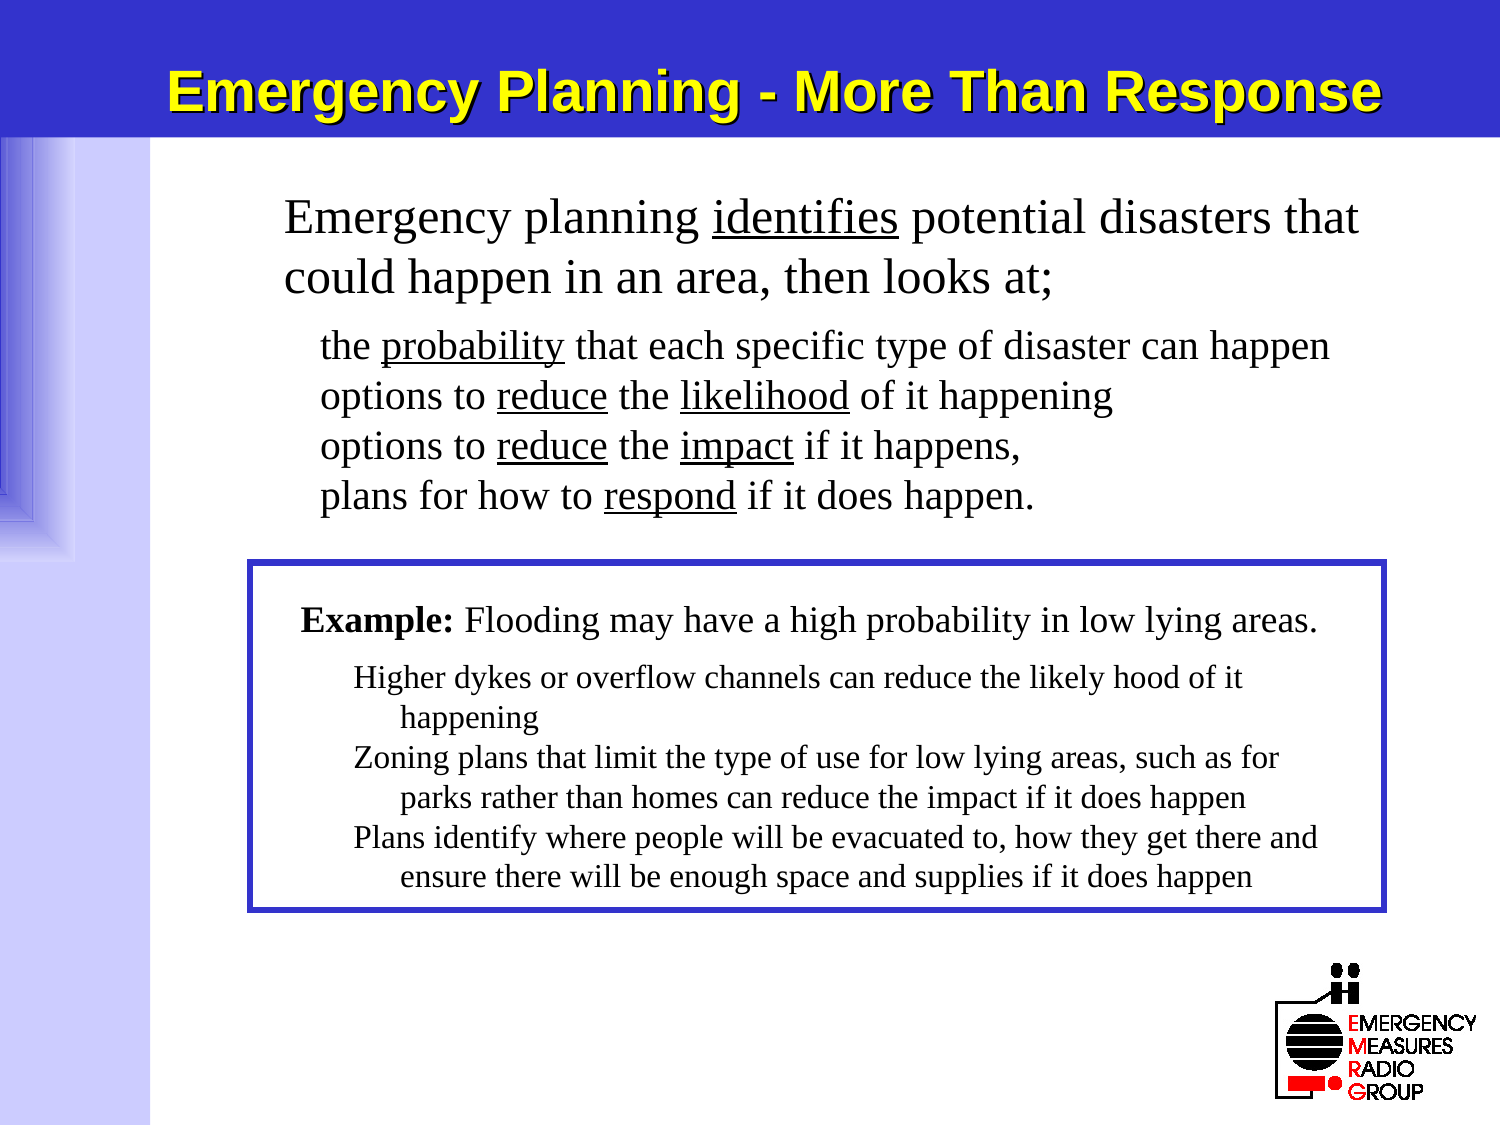

Emergency Planning - More Than Response
Emergency planning identifies potential disasters that could happen in an area, then looks at;
the probability that each specific type of disaster can happen
options to reduce the likelihood of it happening
options to reduce the impact if it happens,
plans for how to respond if it does happen.
Example: Flooding may have a high probability in low lying areas.
Higher dykes or overflow channels can reduce the likely hood of it happening
Zoning plans that limit the type of use for low lying areas, such as for parks rather than homes can reduce the impact if it does happen
Plans identify where people will be evacuated to, how they get there and ensure there will be enough space and supplies if it does happen